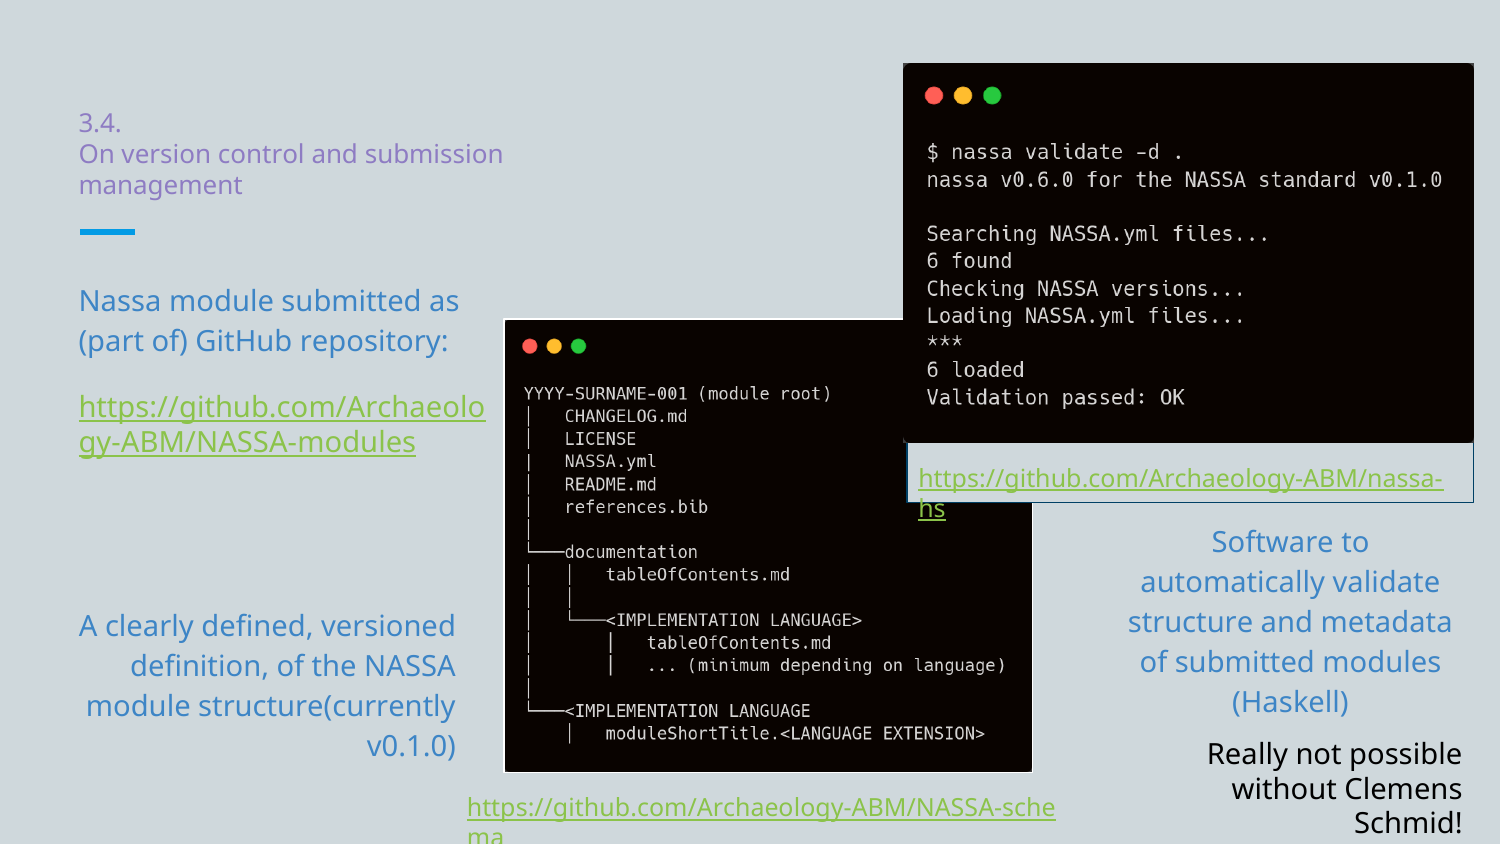

https://github.com/Archaeology-ABM/nassa-hs
# 3.4.
On version control and submission management
Nassa module submitted as (part of) GitHub repository:
https://github.com/Archaeology-ABM/NASSA-modules
https://github.com/Archaeology-ABM/NASSA-schema
Software to automatically validate structure and metadata of submitted modules (Haskell)
A clearly defined, versioned definition, of the NASSA module structure(currently v0.1.0)
Really not possible without Clemens Schmid!